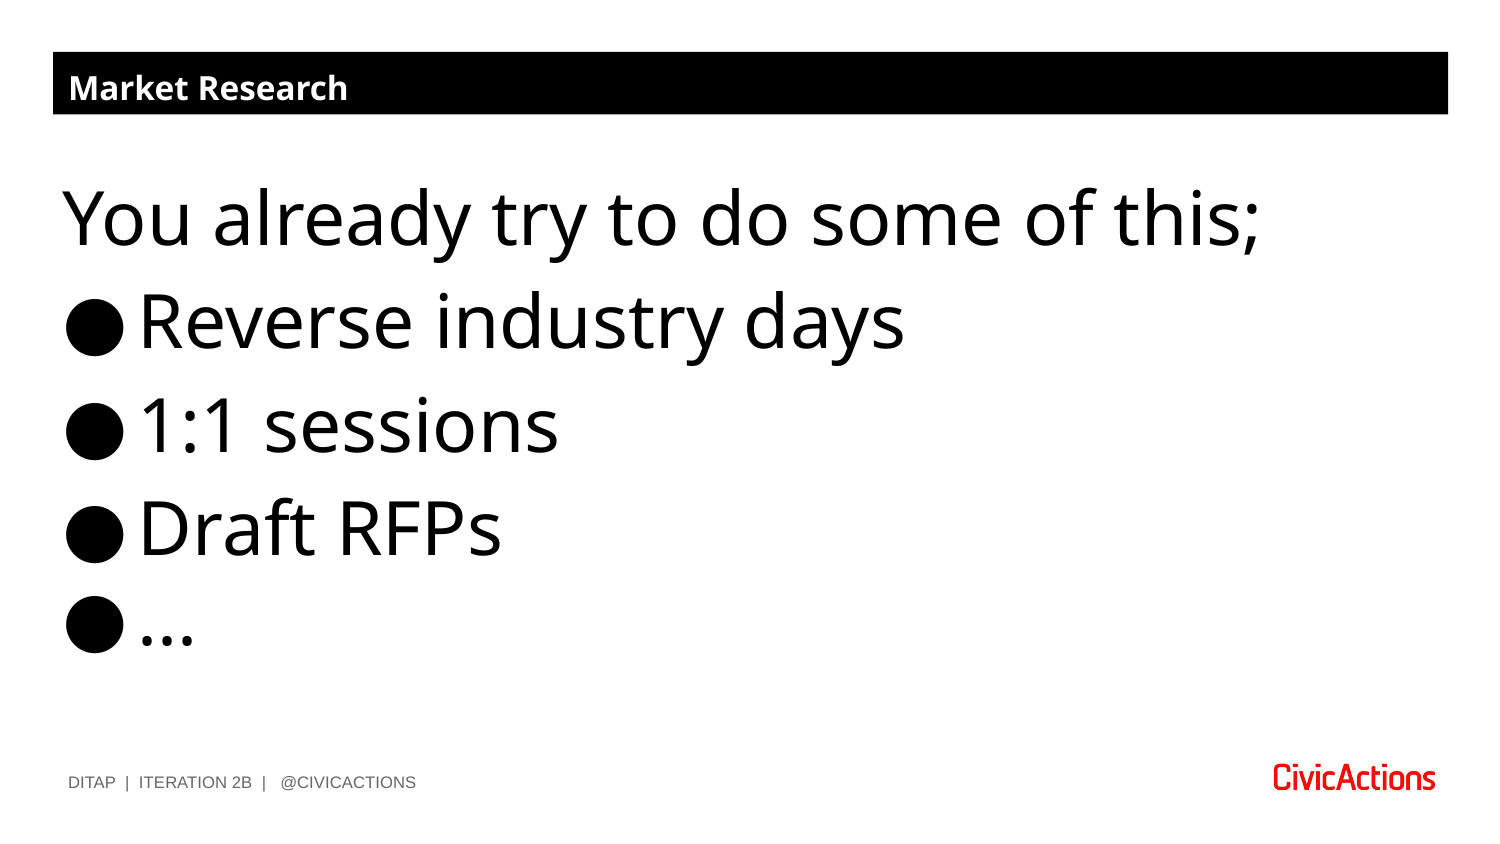

Market Research
# You already try to do some of this;
Reverse industry days
1:1 sessions
Draft RFPs
...